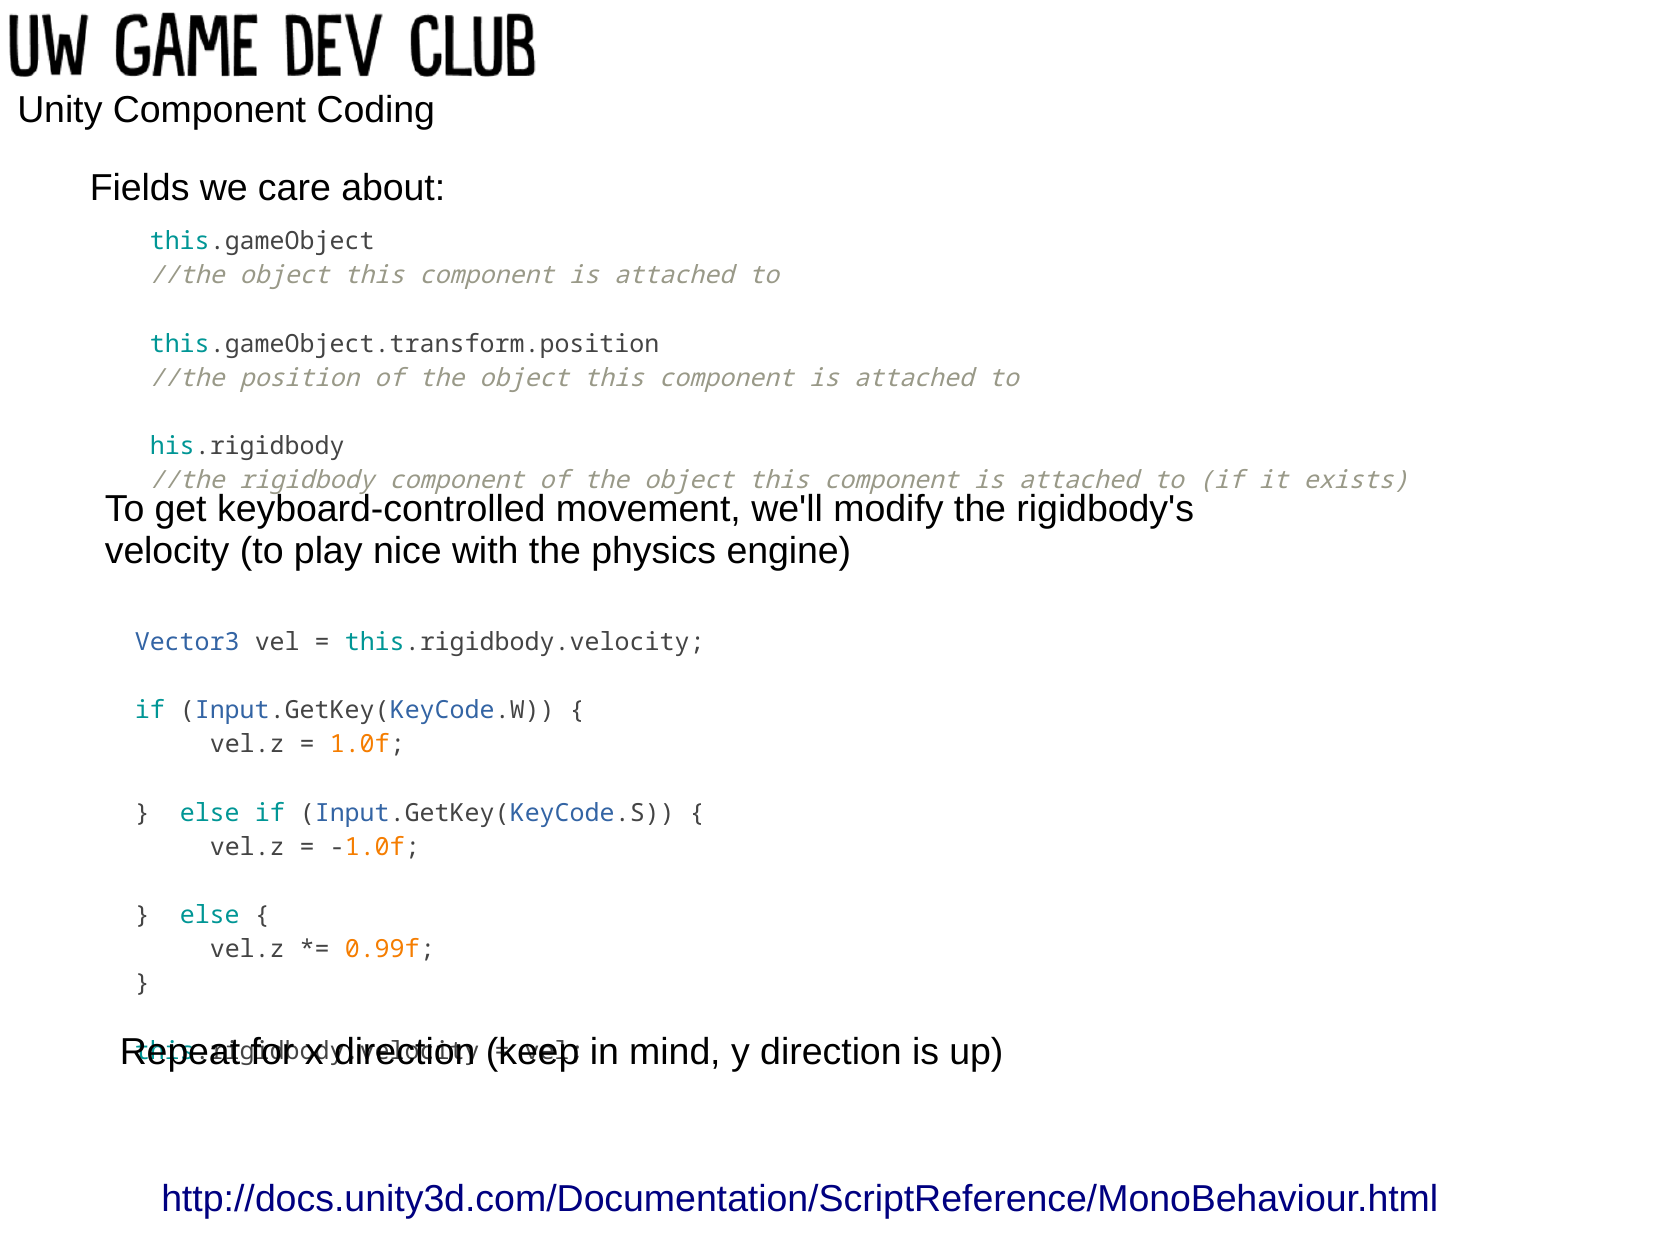

Unity Component Coding
Fields we care about:
this.gameObject
//the object this component is attached to
this.gameObject.transform.position
//the position of the object this component is attached to
his.rigidbody
//the rigidbody component of the object this component is attached to (if it exists)
To get keyboard-controlled movement, we'll modify the rigidbody's velocity (to play nice with the physics engine)
		Vector3 vel = this.rigidbody.velocity;
		if (Input.GetKey(KeyCode.W)) {
			vel.z = 1.0f;
		} else if (Input.GetKey(KeyCode.S)) {
			vel.z = -1.0f;
		} else {
			vel.z *= 0.99f;
		}
		this.rigidbody.velocity = vel;
Repeat for x direction (keep in mind, y direction is up)
http://docs.unity3d.com/Documentation/ScriptReference/MonoBehaviour.html